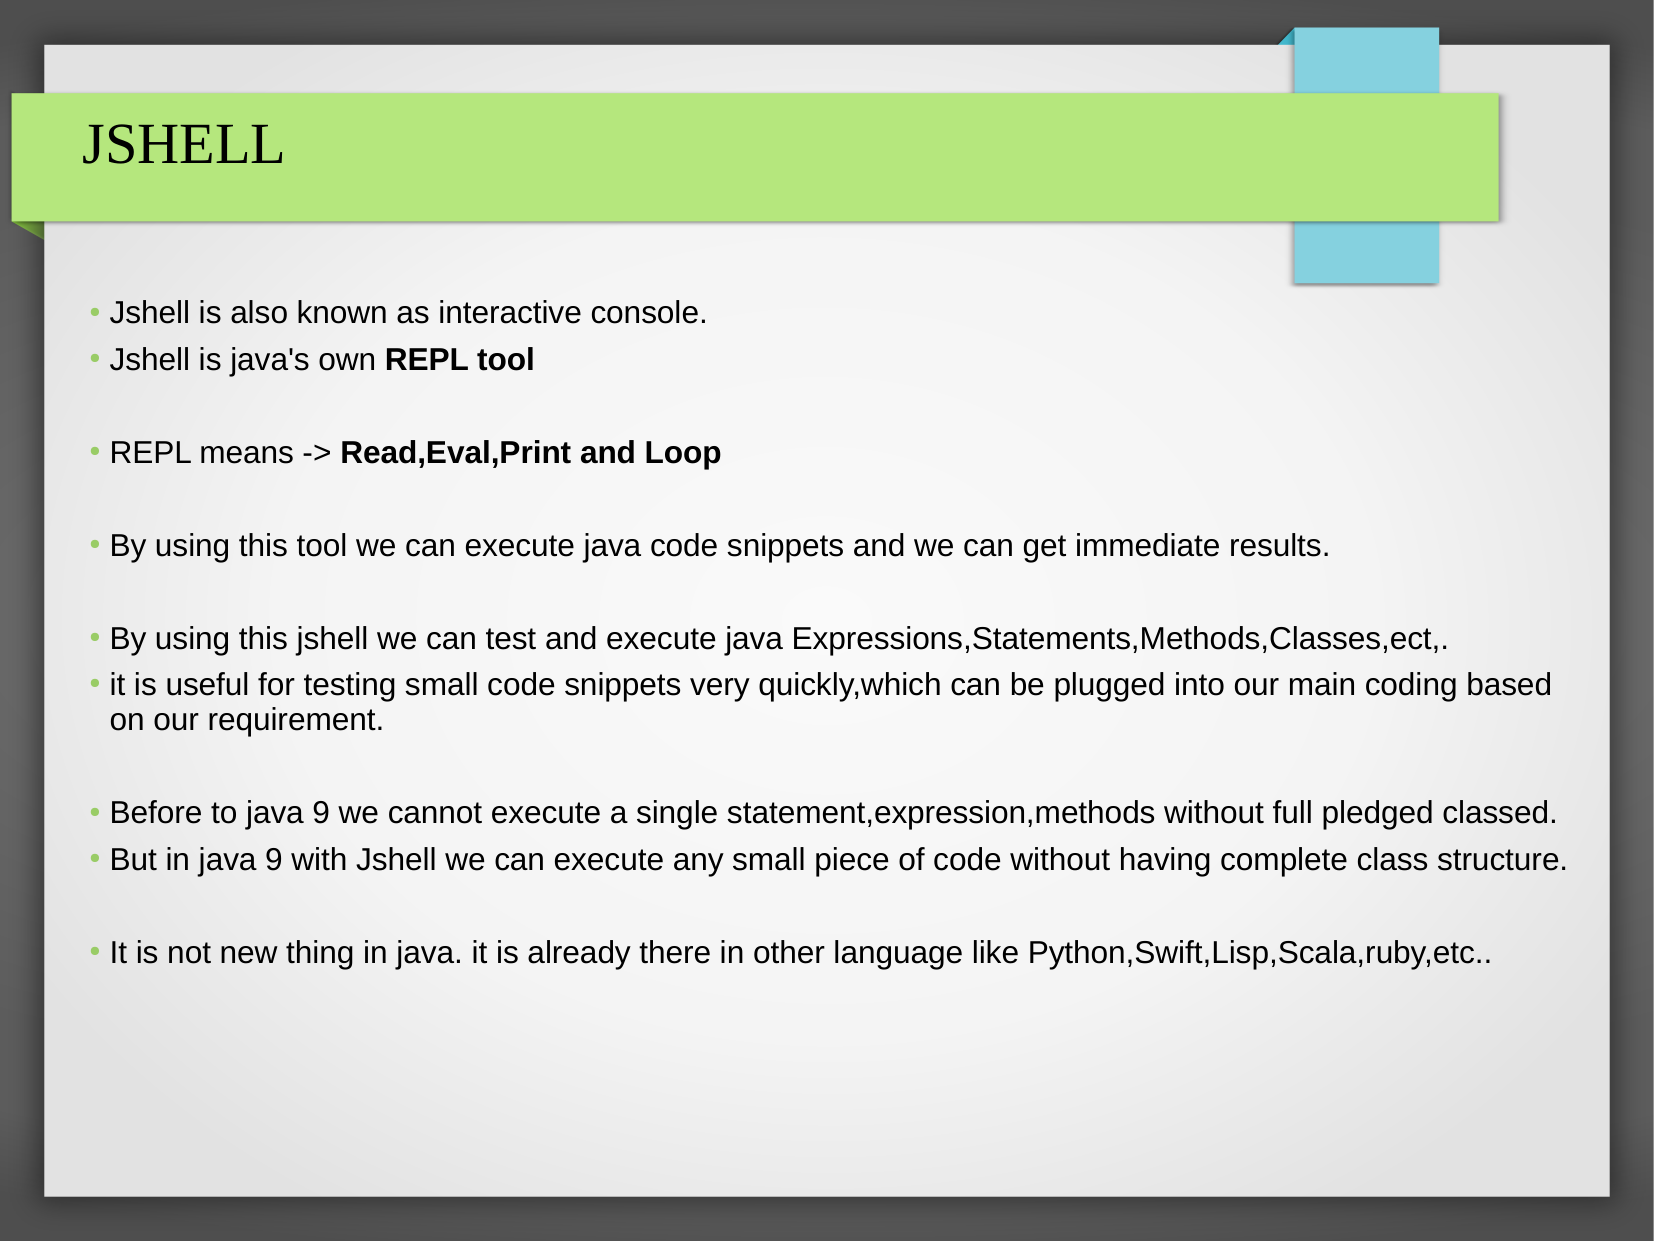

# JSHELL
Jshell is also known as interactive console.
Jshell is java's own REPL tool
REPL means -> Read,Eval,Print and Loop
By using this tool we can execute java code snippets and we can get immediate results.
By using this jshell we can test and execute java Expressions,Statements,Methods,Classes,ect,.
it is useful for testing small code snippets very quickly,which can be plugged into our main coding based on our requirement.
Before to java 9 we cannot execute a single statement,expression,methods without full pledged classed.
But in java 9 with Jshell we can execute any small piece of code without having complete class structure.
It is not new thing in java. it is already there in other language like Python,Swift,Lisp,Scala,ruby,etc..